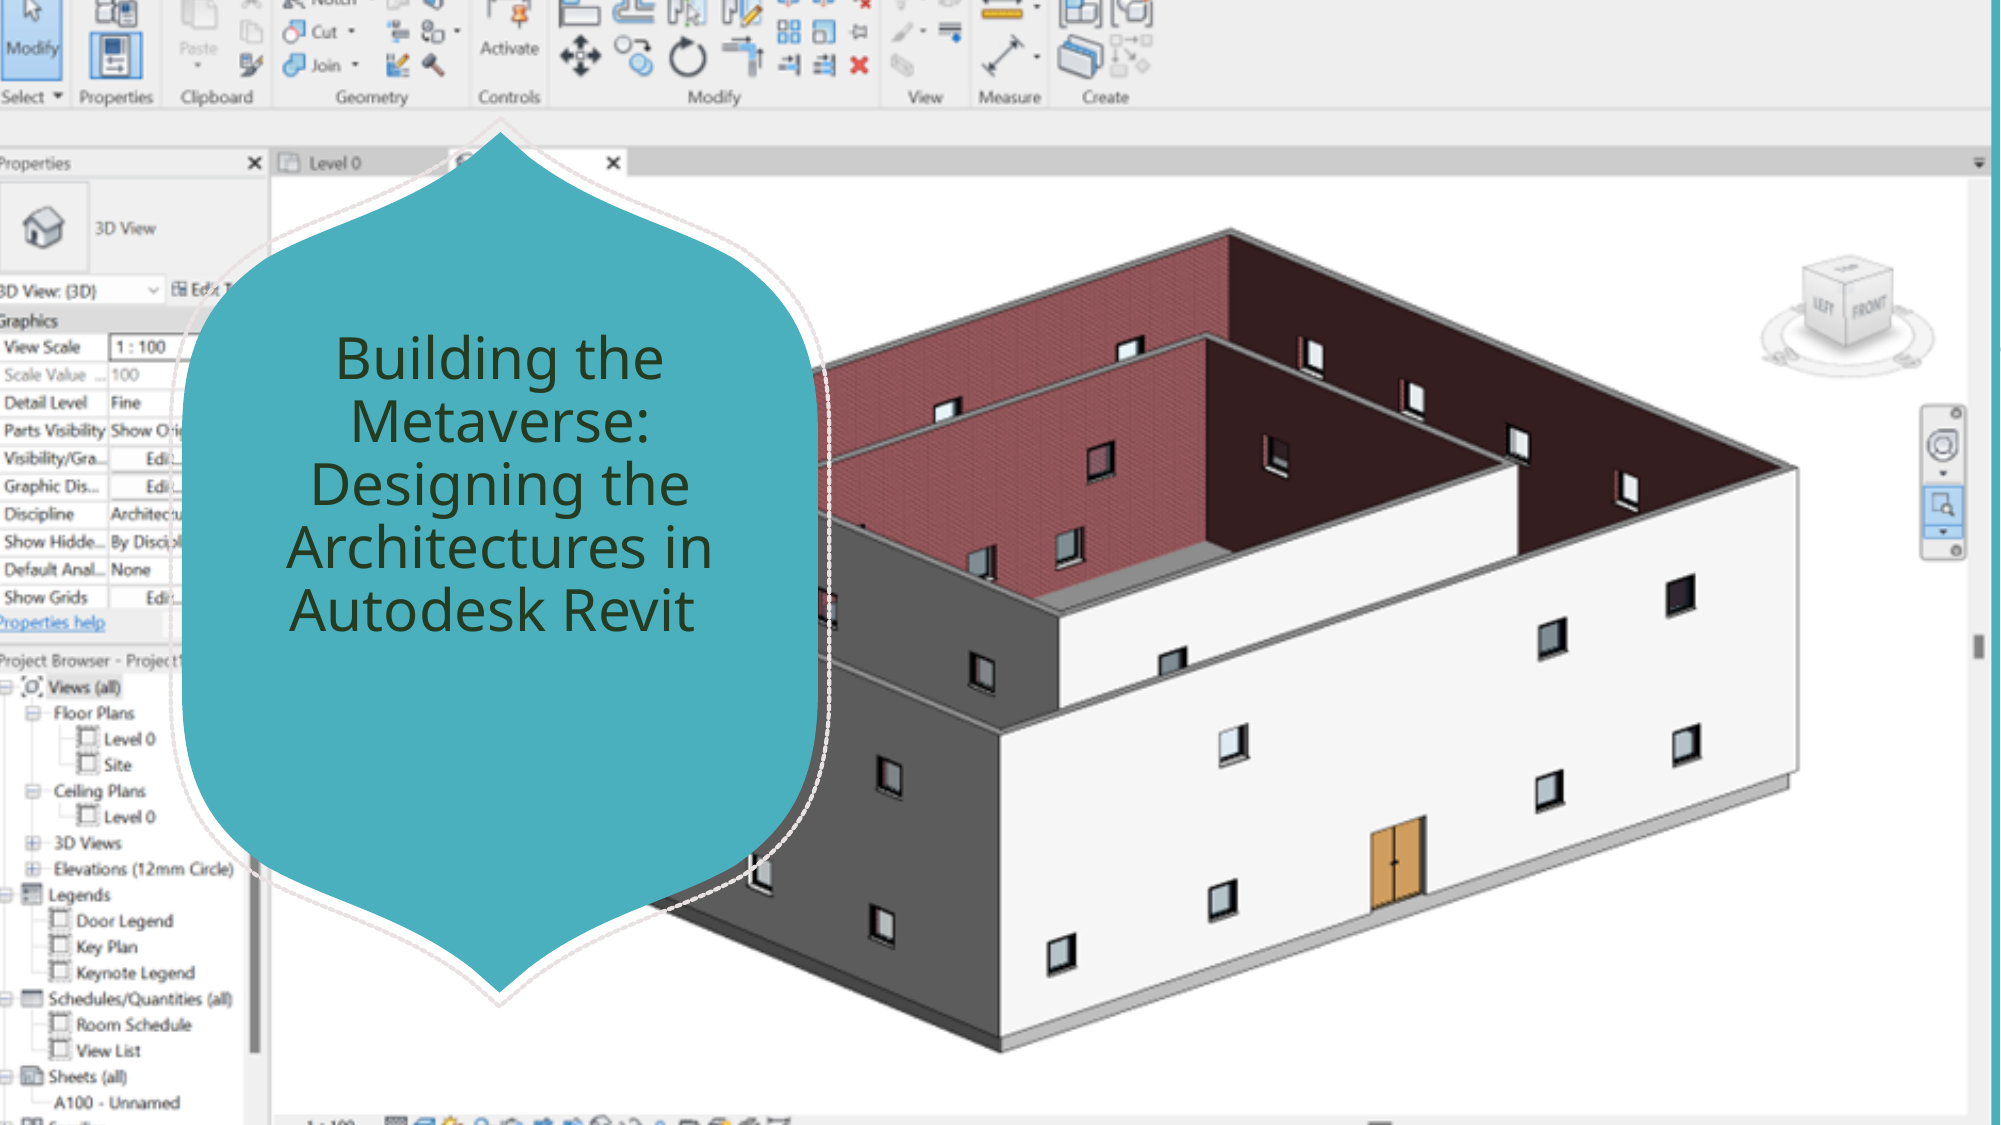

# Building the Metaverse: Designing the Architectures in Autodesk Revit